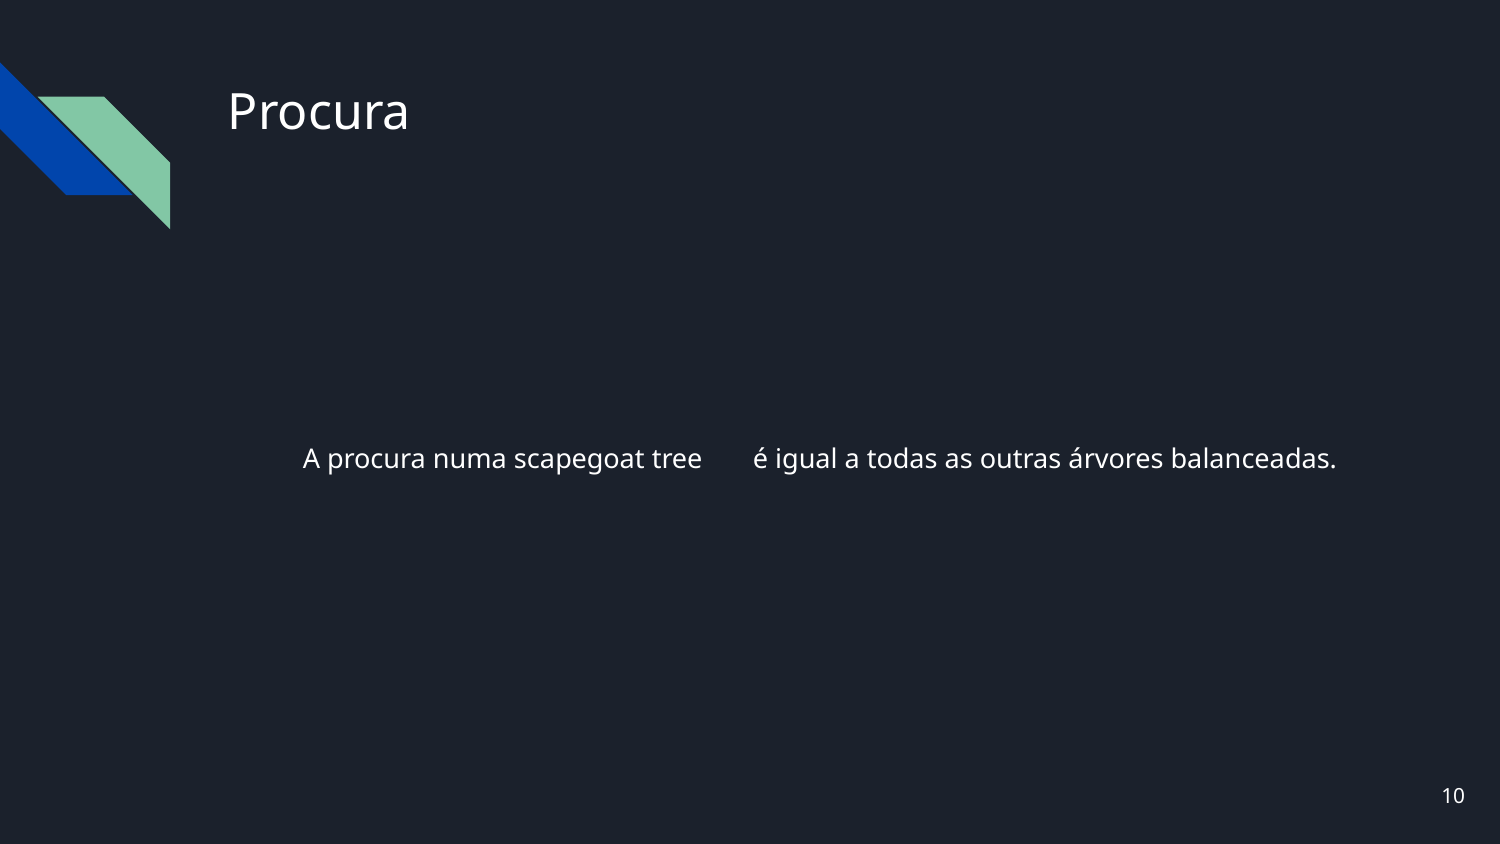

# Procura
A procura numa scapegoat tree 	é igual a todas as outras árvores balanceadas.